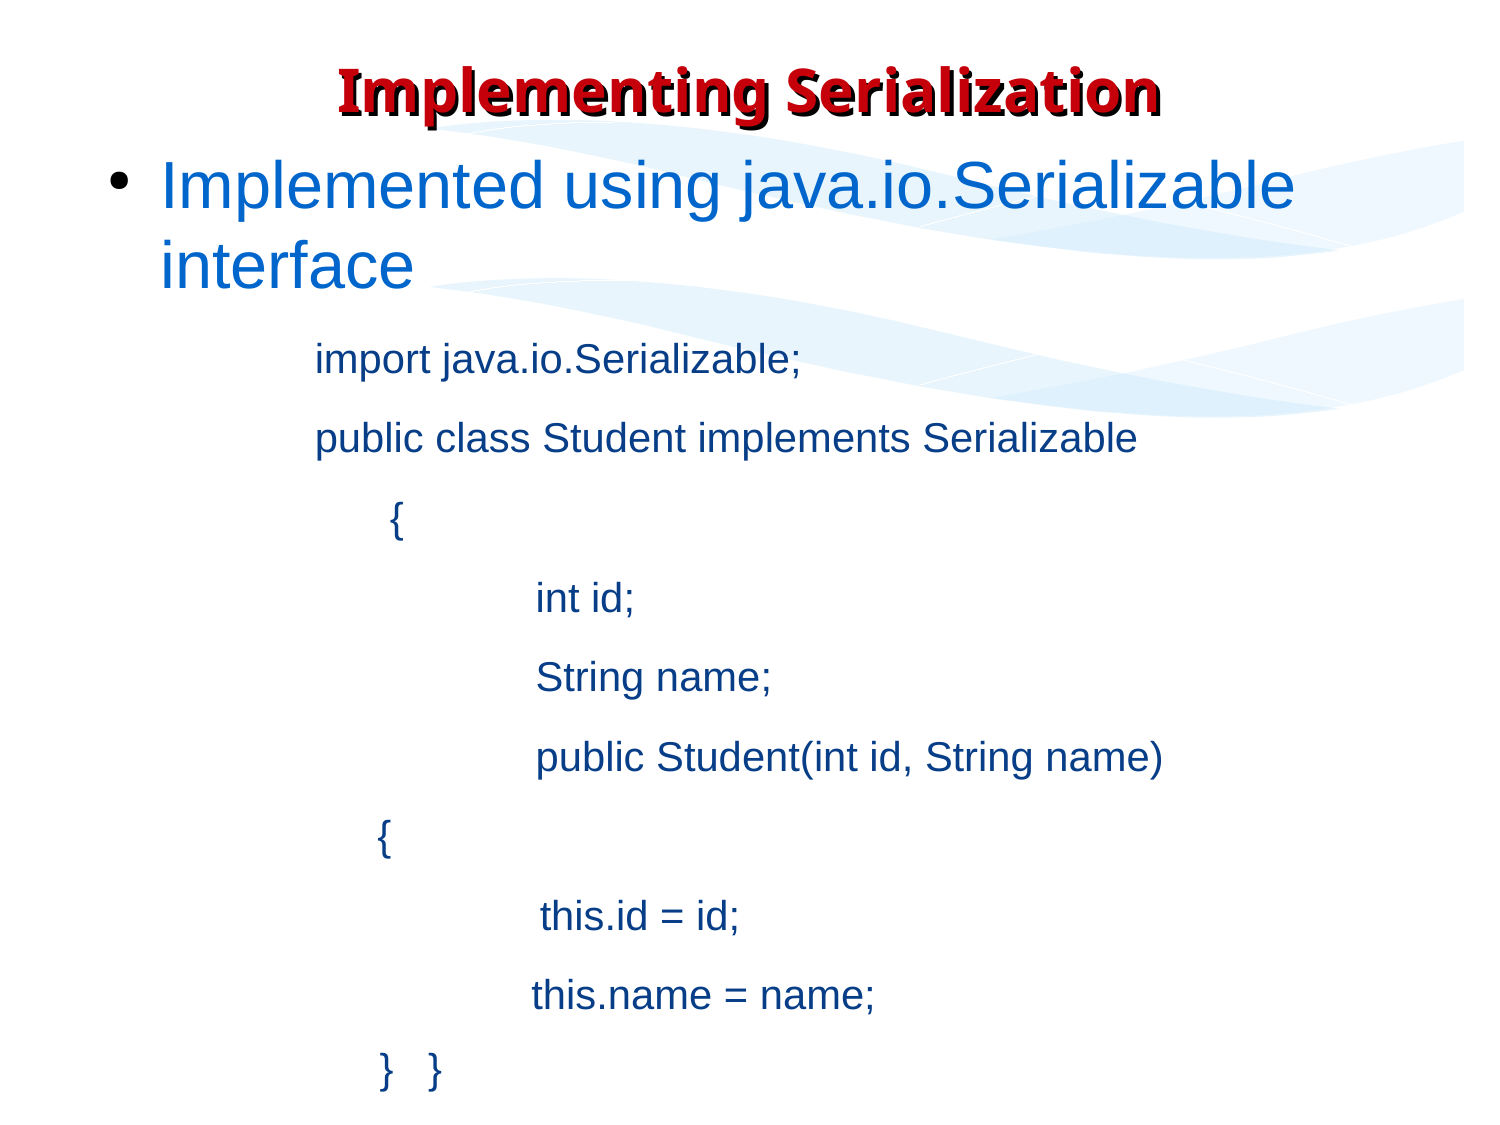

# Implementing Serialization
Implemented using java.io.Serializable interface
 			import java.io.Serializable;
 			public class Student implements Serializable
 				{
 					int id;
 					String name;
 					public Student(int id, String name)
 {
 					this.id = id;
				this.name = name;
 	 } }